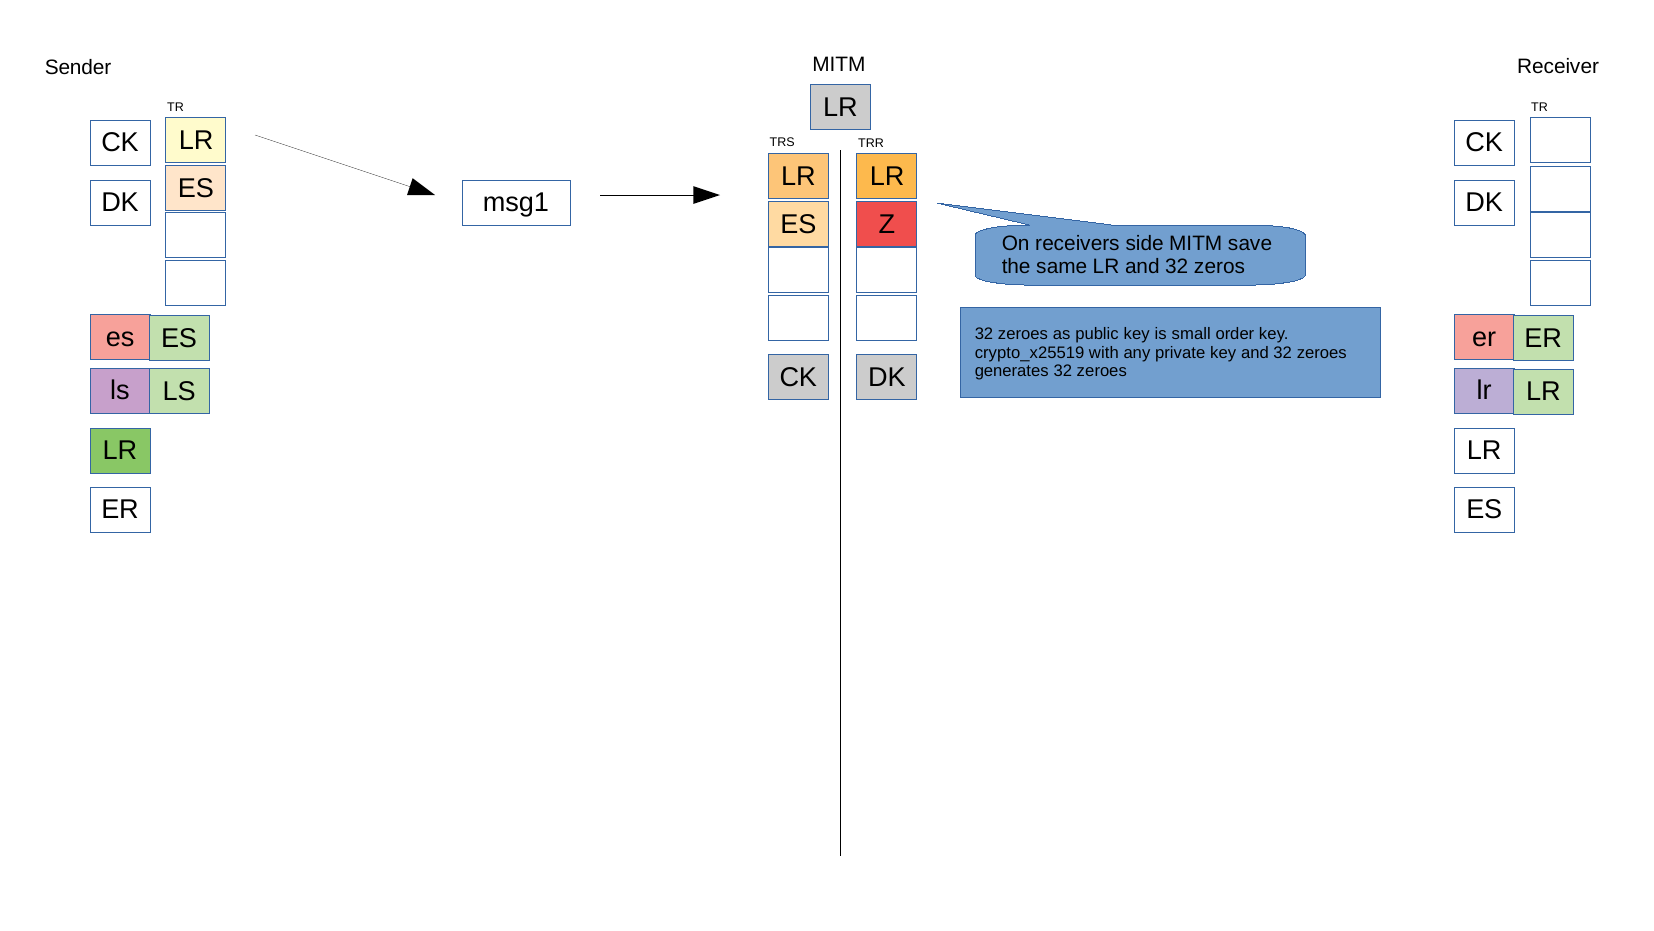

MITM
Receiver
Sender
LR
TR
TR
LR
CK
CK
CK
CK
TRS
TRR
LR
LR
ES
DK
DK
msg1
DK
DK
ES
Z
On receivers side MITM save
the same LR and 32 zeros
32 zeroes as public key is small order key.
crypto_x25519 with any private key and 32 zeroes
generates 32 zeroes
CK
es
CK
er
ES
ER
CK
DK
CK
ls
CK
lr
LS
LR
LR
LR
ER
ES